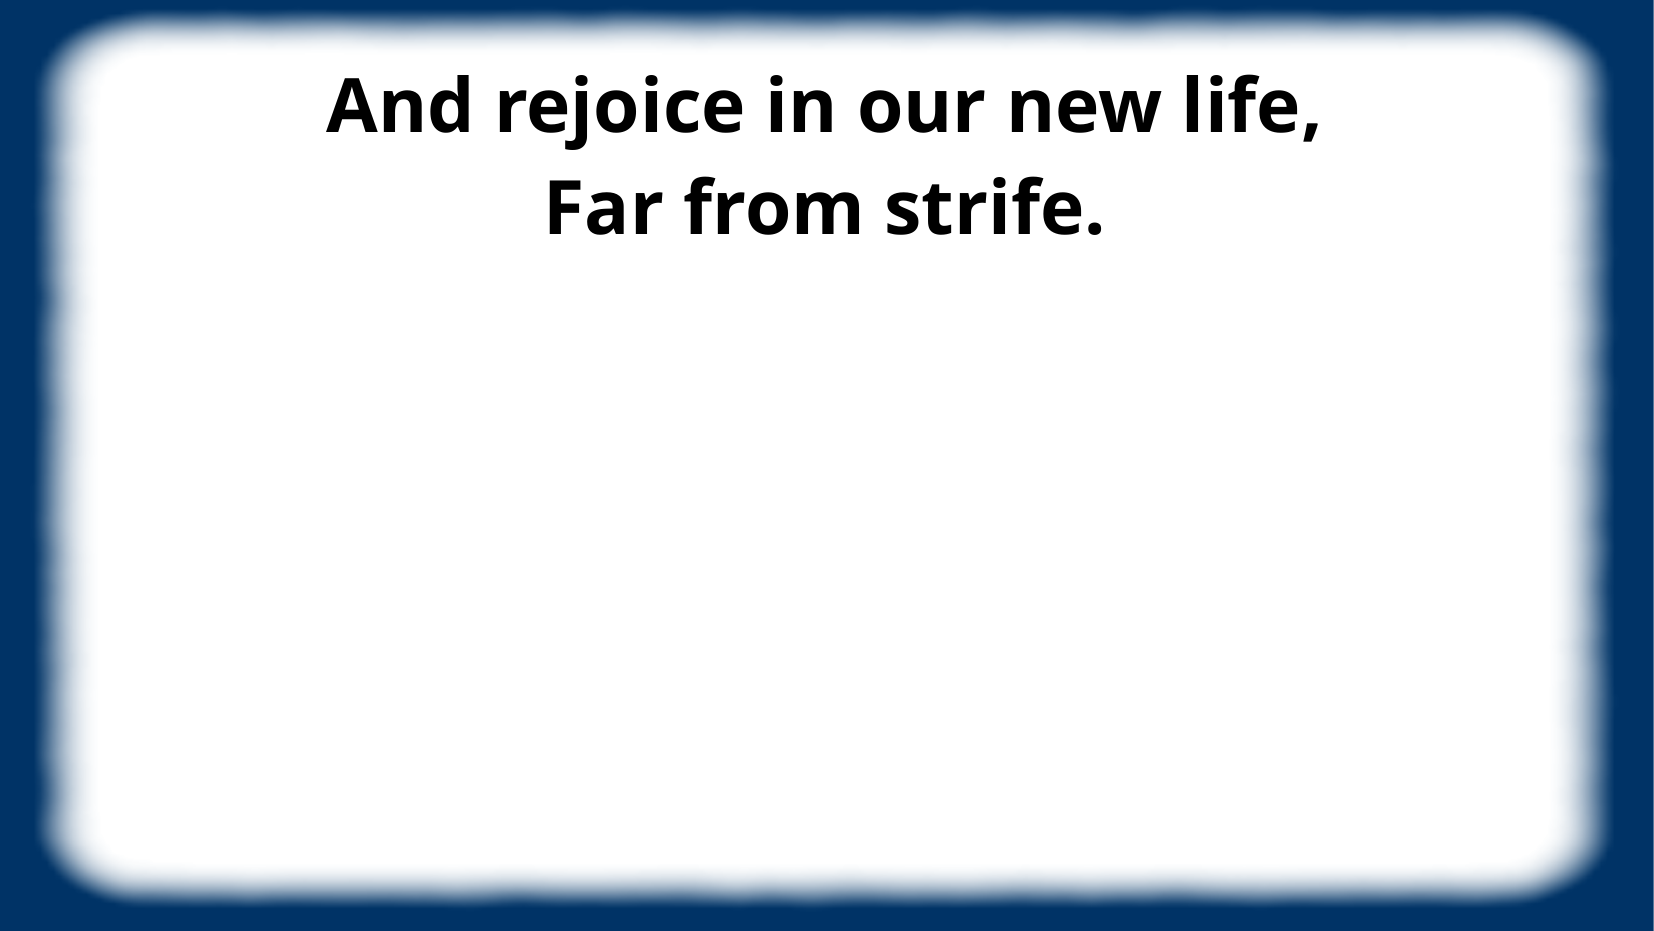

And rejoice in our new life,
Far from strife.